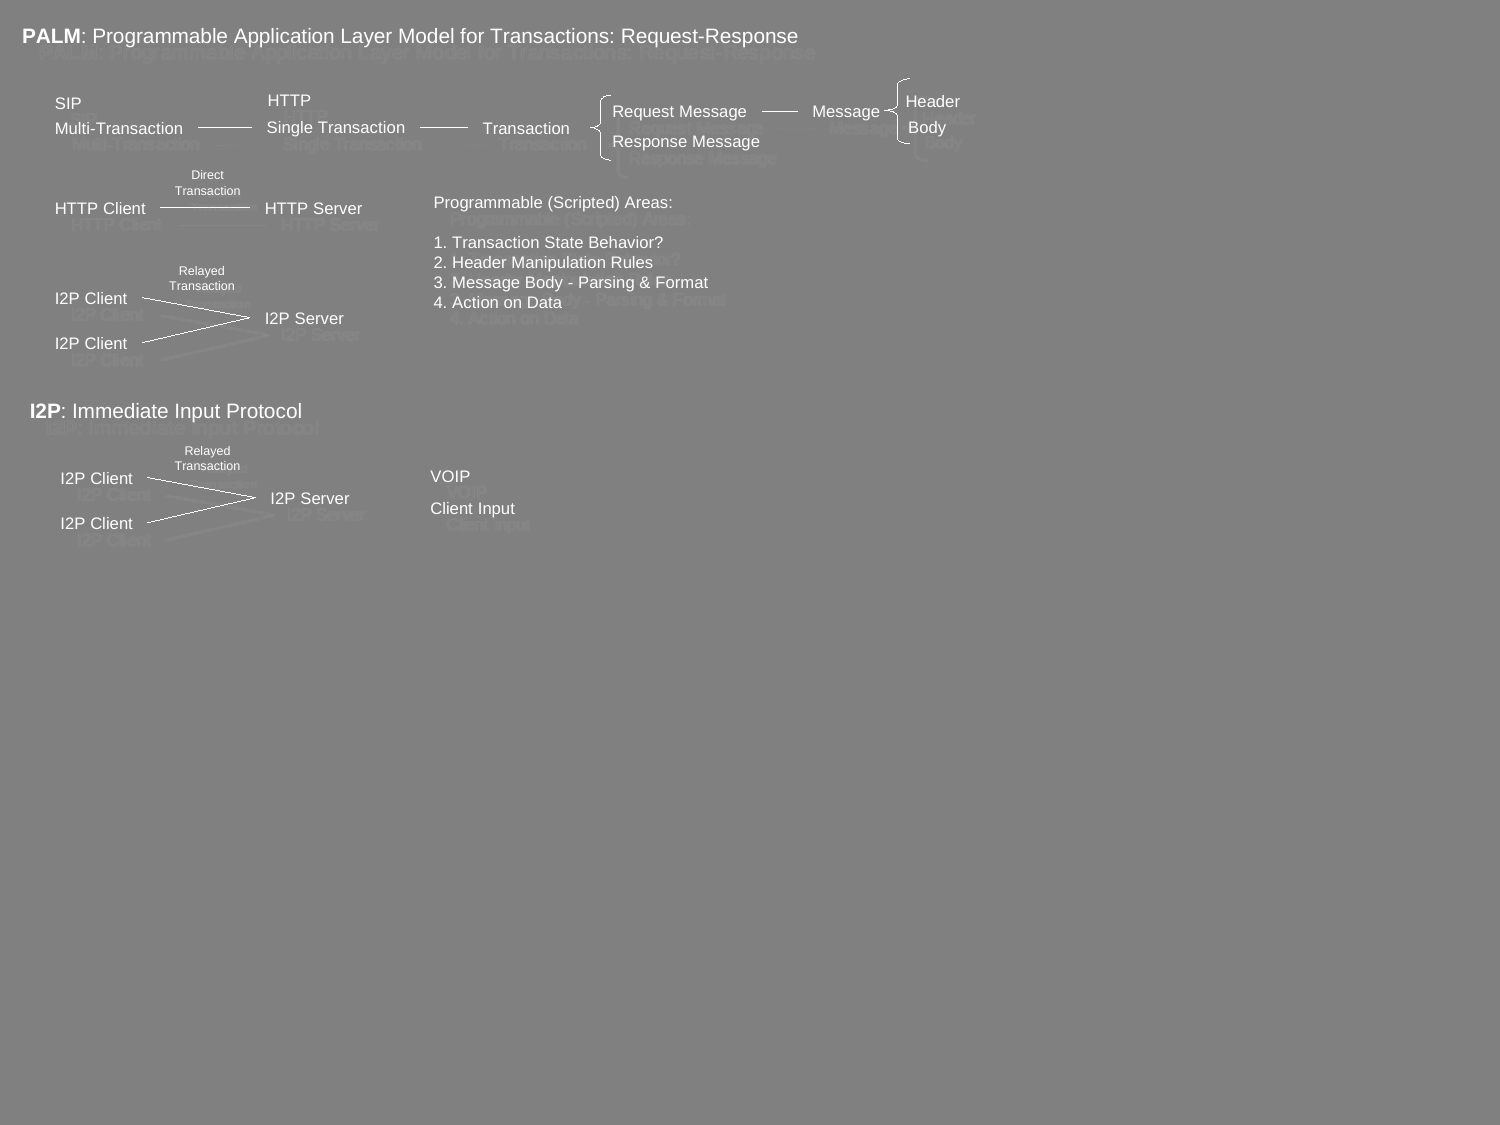

PALM: Programmable Application Layer Model for Transactions: Request-Response
SIP
HTTP
Header
Request Message
Message
Body
Single Transaction
Multi-Transaction
Transaction
Response Message
Direct
Transaction
Programmable (Scripted) Areas:
1. Transaction State Behavior?
2. Header Manipulation Rules
3. Message Body - Parsing & Format
4. Action on Data
HTTP Server
HTTP Client
Relayed
Transaction
I2P Client
I2P Server
I2P Client
I2P: Immediate Input Protocol
Relayed
Transaction
VOIP
I2P Client
I2P Server
Client Input
I2P Client